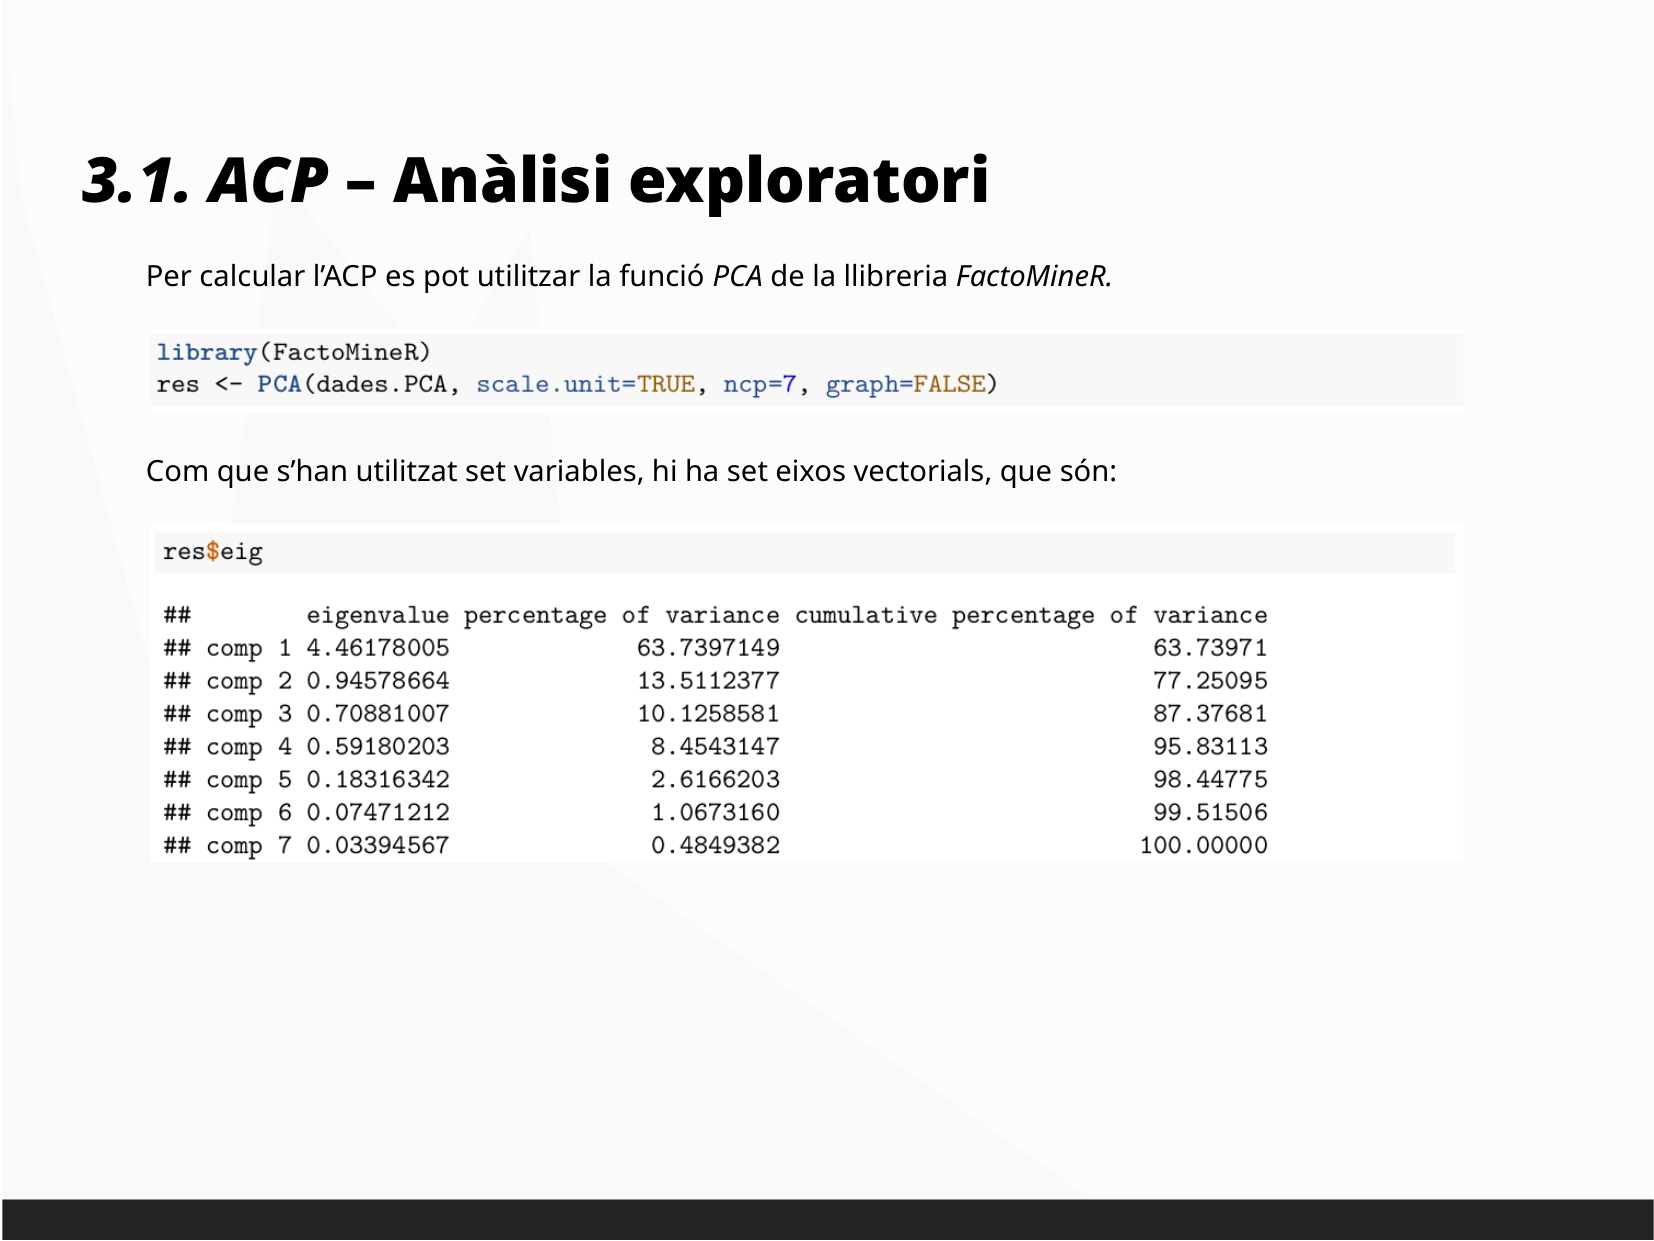

3.1. ACP – Anàlisi exploratori
# Per calcular l’ACP es pot utilitzar la funció PCA de la llibreria FactoMineR.
Com que s’han utilitzat set variables, hi ha set eixos vectorials, que són: